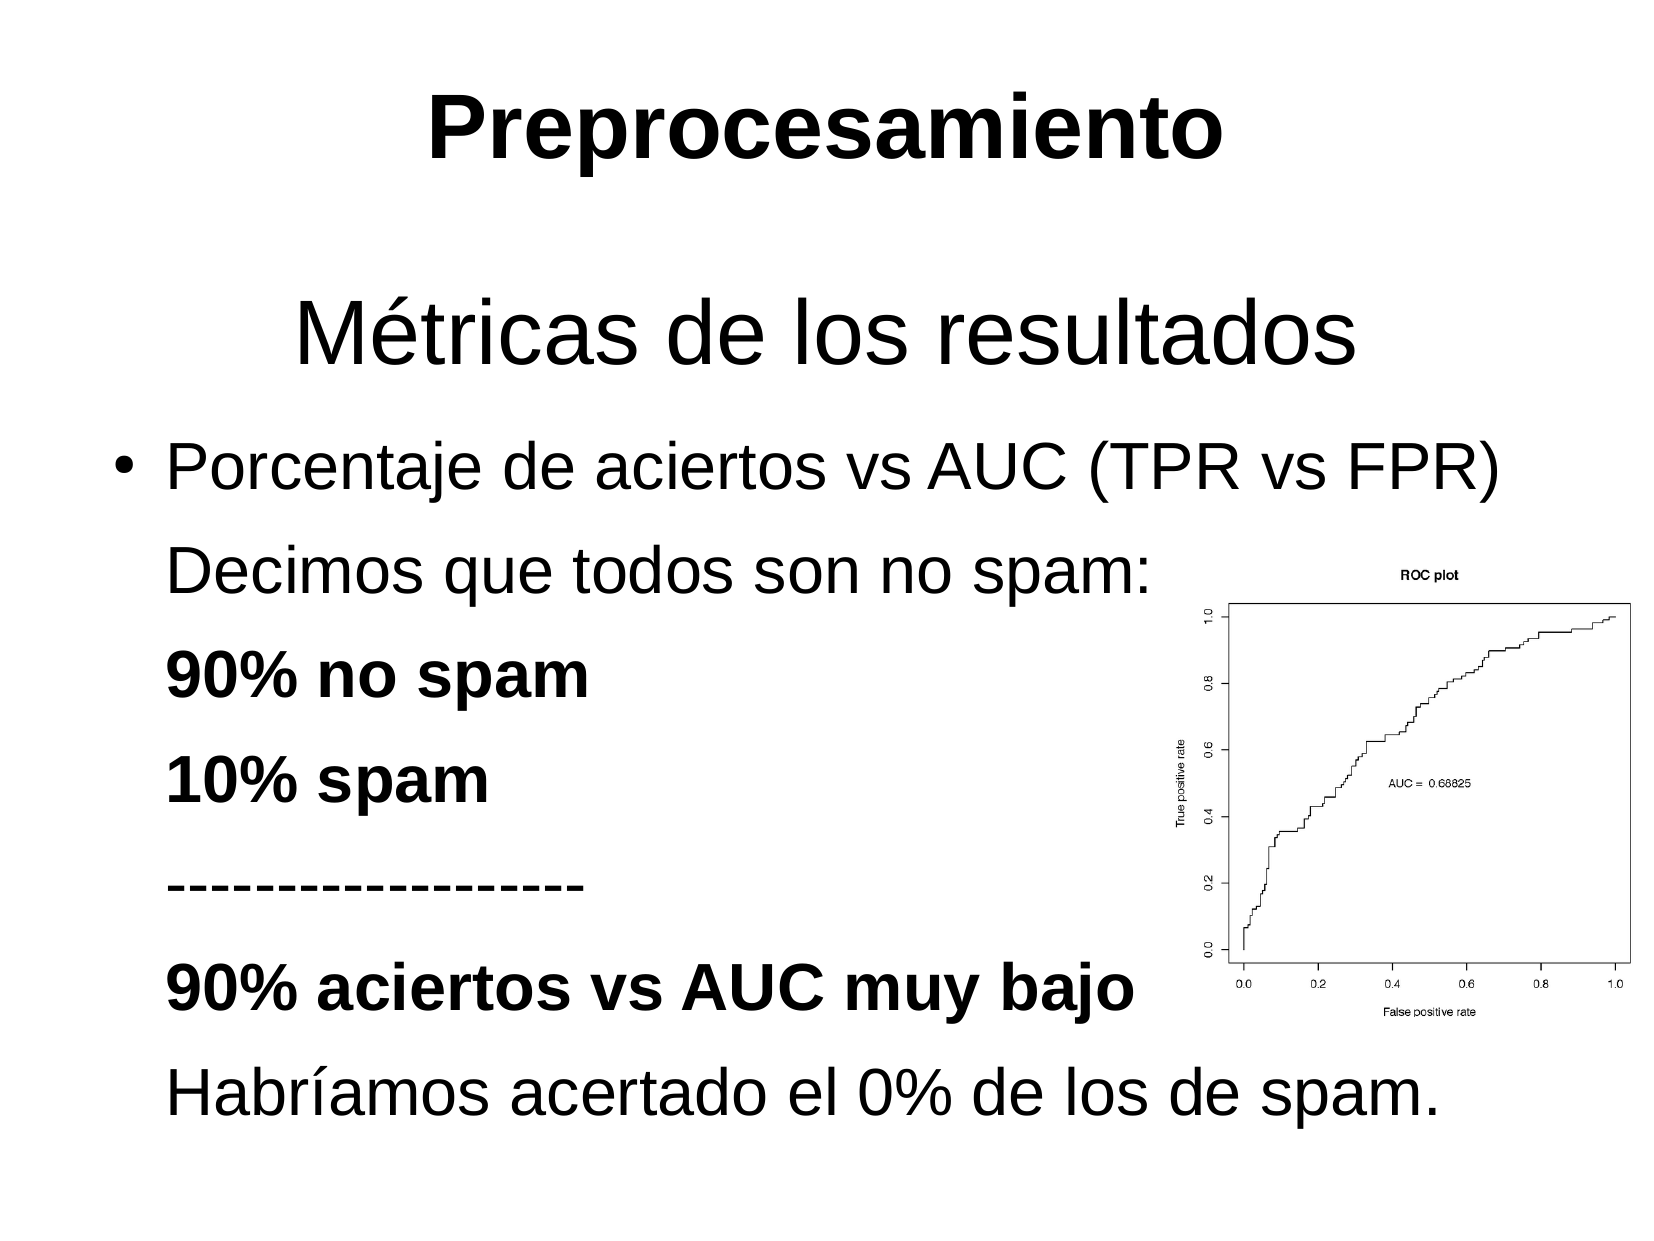

Preprocesamiento
Métricas de los resultados
# Porcentaje de aciertos vs AUC (TPR vs FPR)
Decimos que todos son no spam:
90% no spam
10% spam
-------------------
90% aciertos vs AUC muy bajo
Habríamos acertado el 0% de los de spam.
| |
| --- |
| |